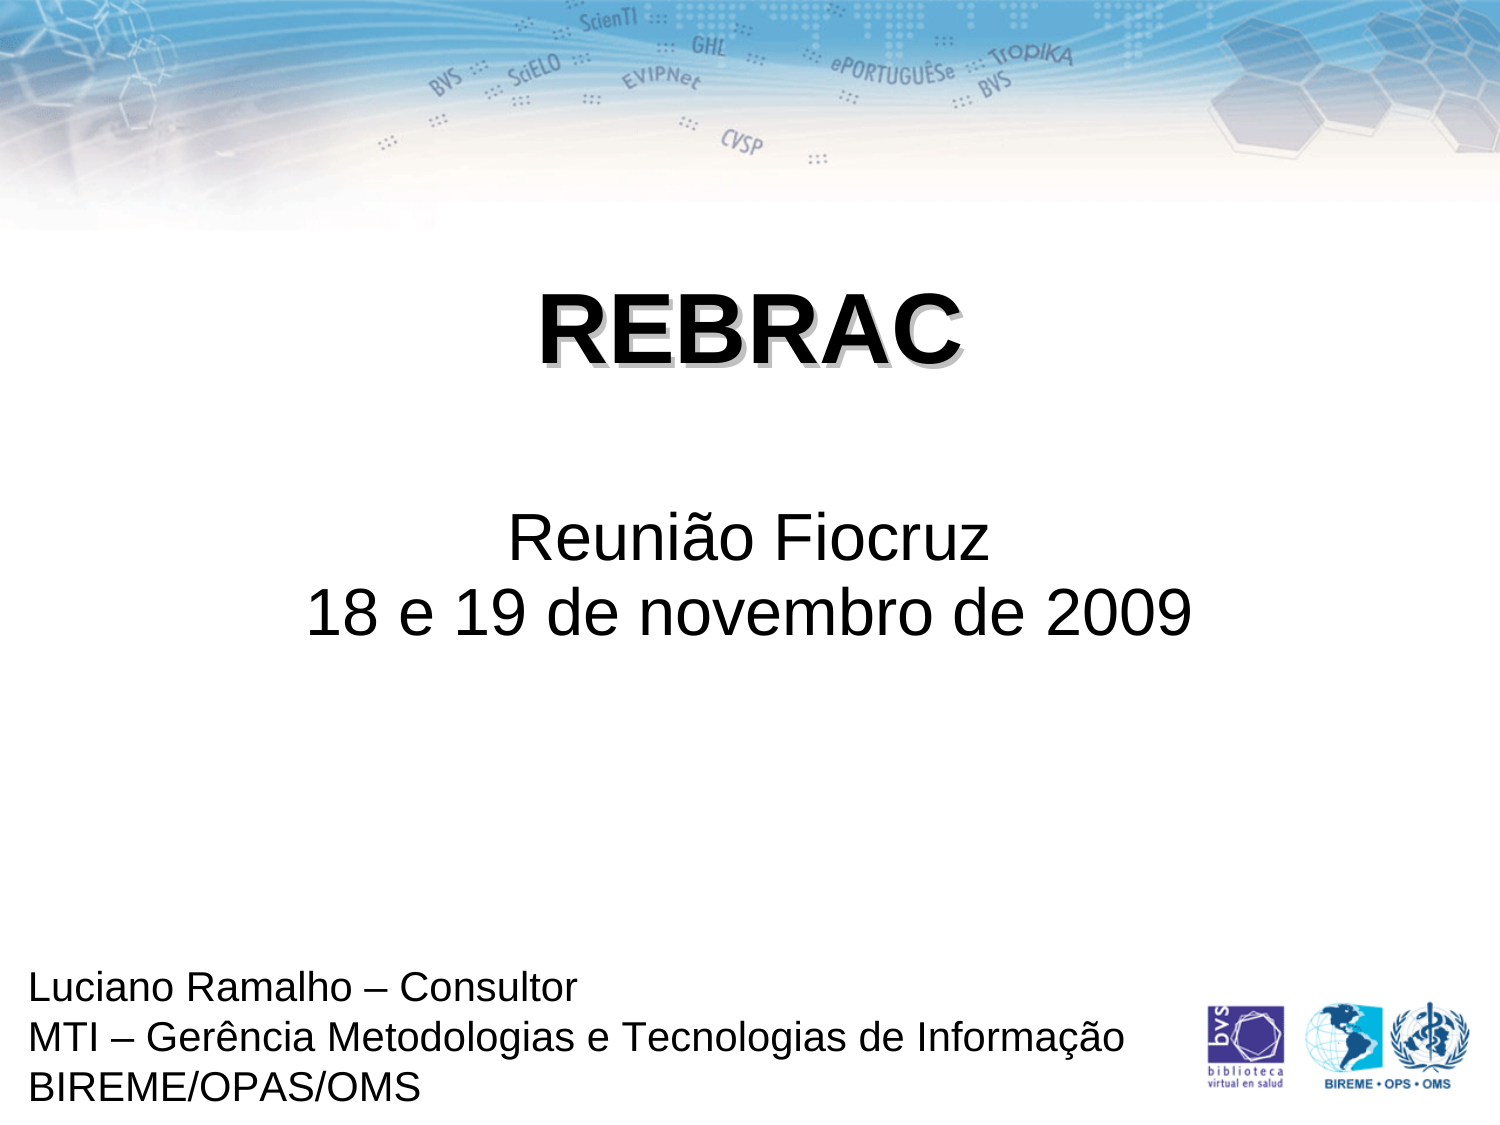

# REBRAC
Reunião Fiocruz
18 e 19 de novembro de 2009
Luciano Ramalho – Consultor
MTI – Gerência Metodologias e Tecnologias de Informação
BIREME/OPAS/OMS